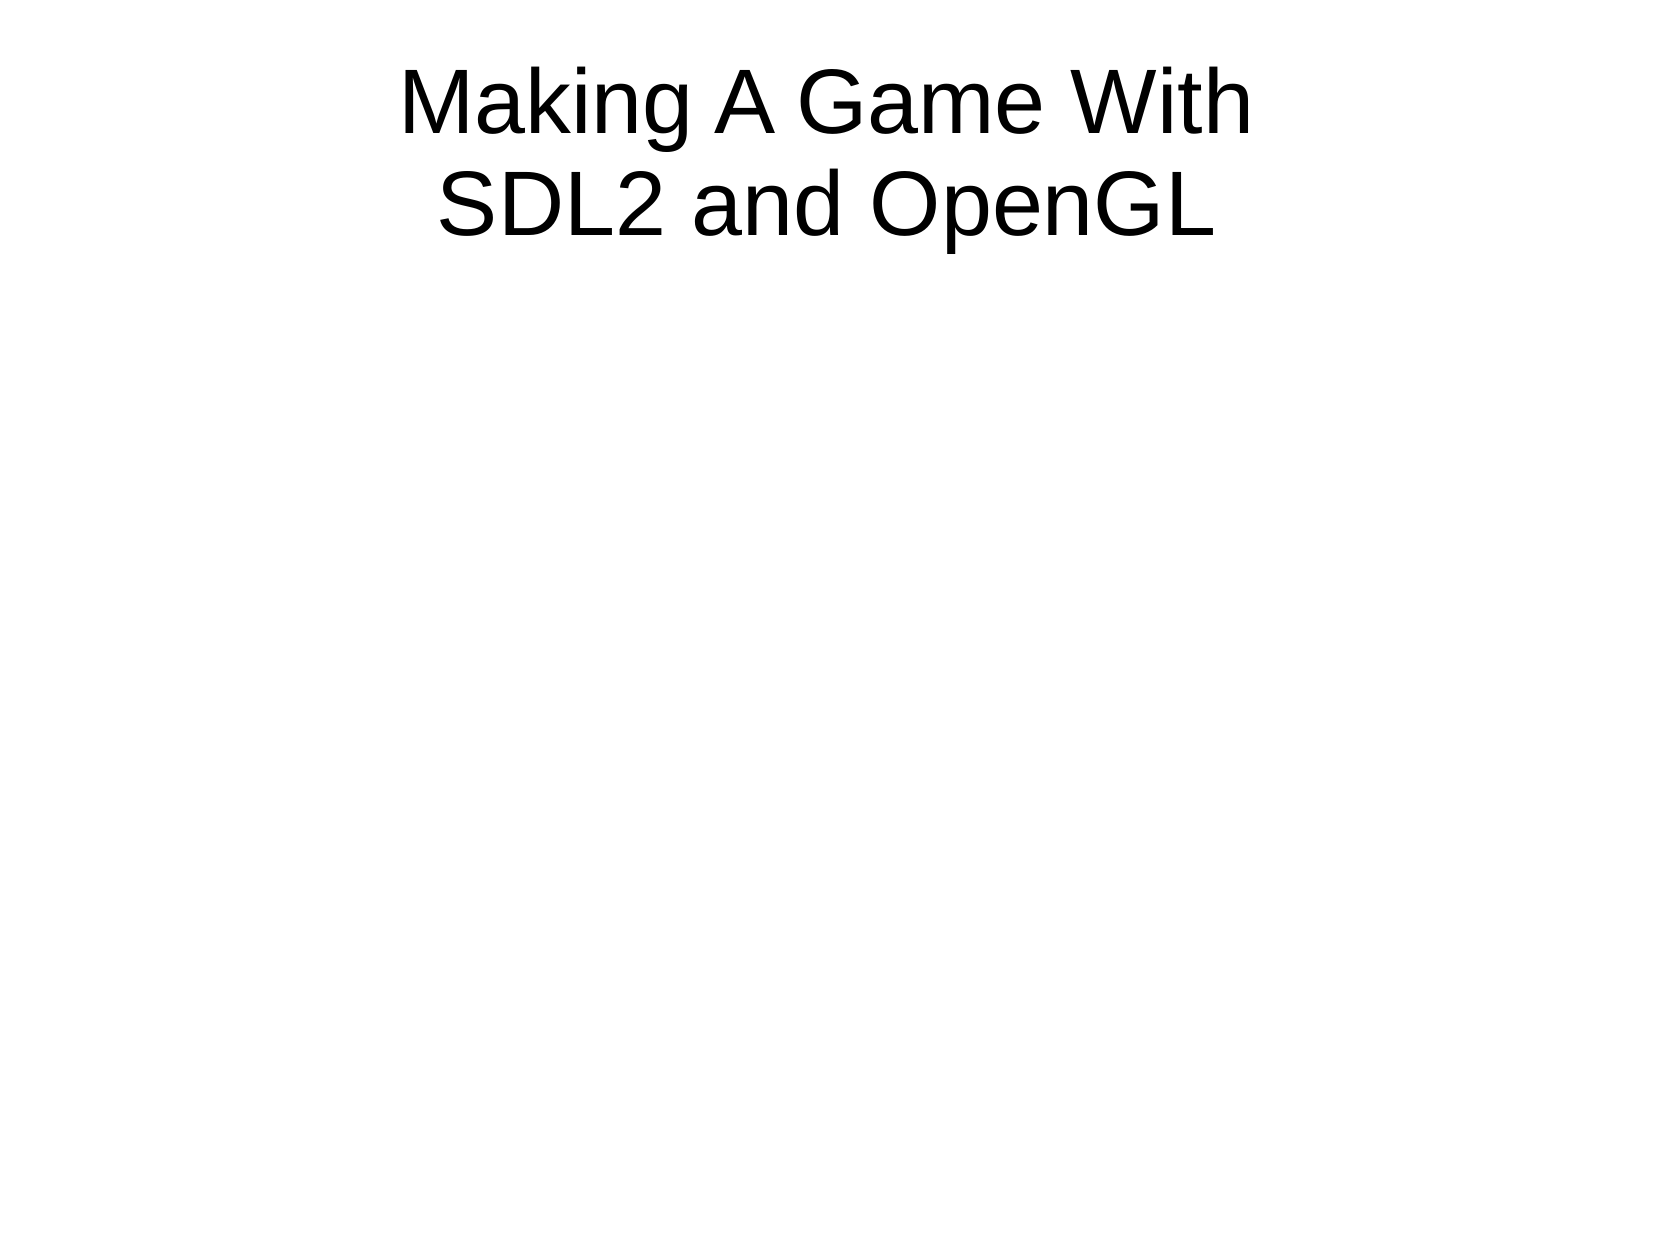

# Making A Game With SDL2 and OpenGL